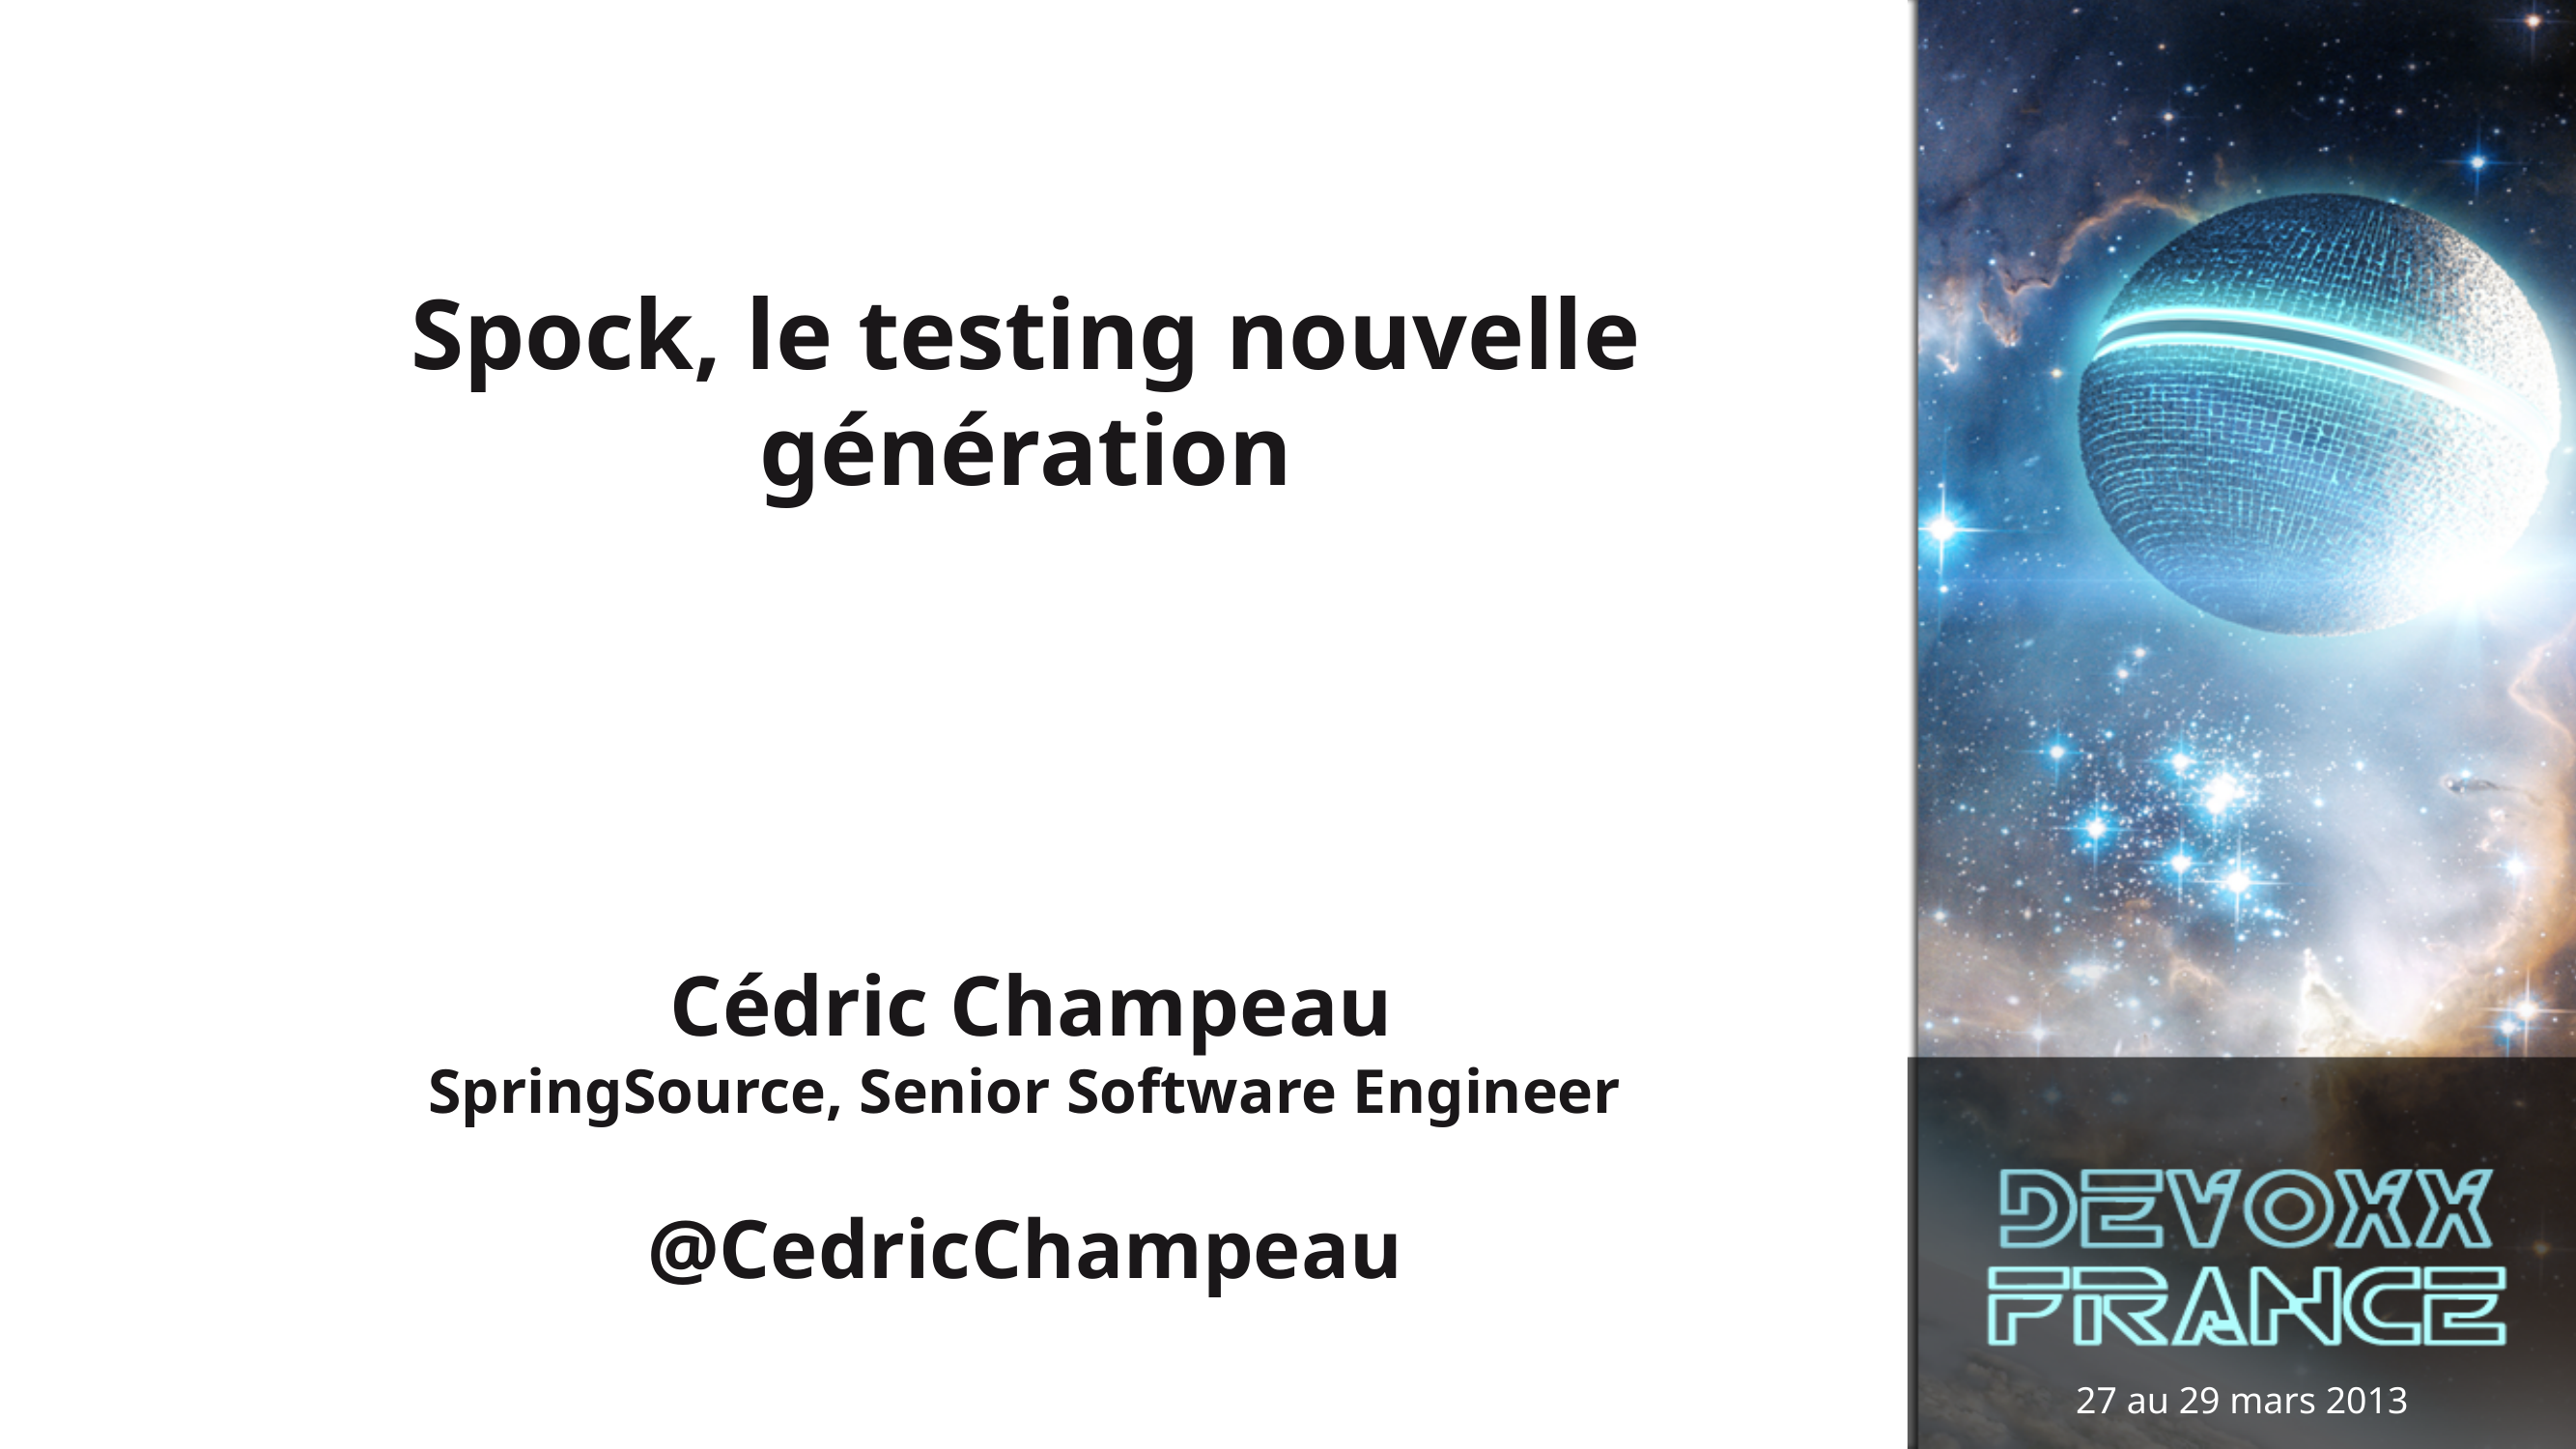

# Spock, le testing nouvelle génération
Cédric Champeau
SpringSource, Senior Software Engineer
@CedricChampeau